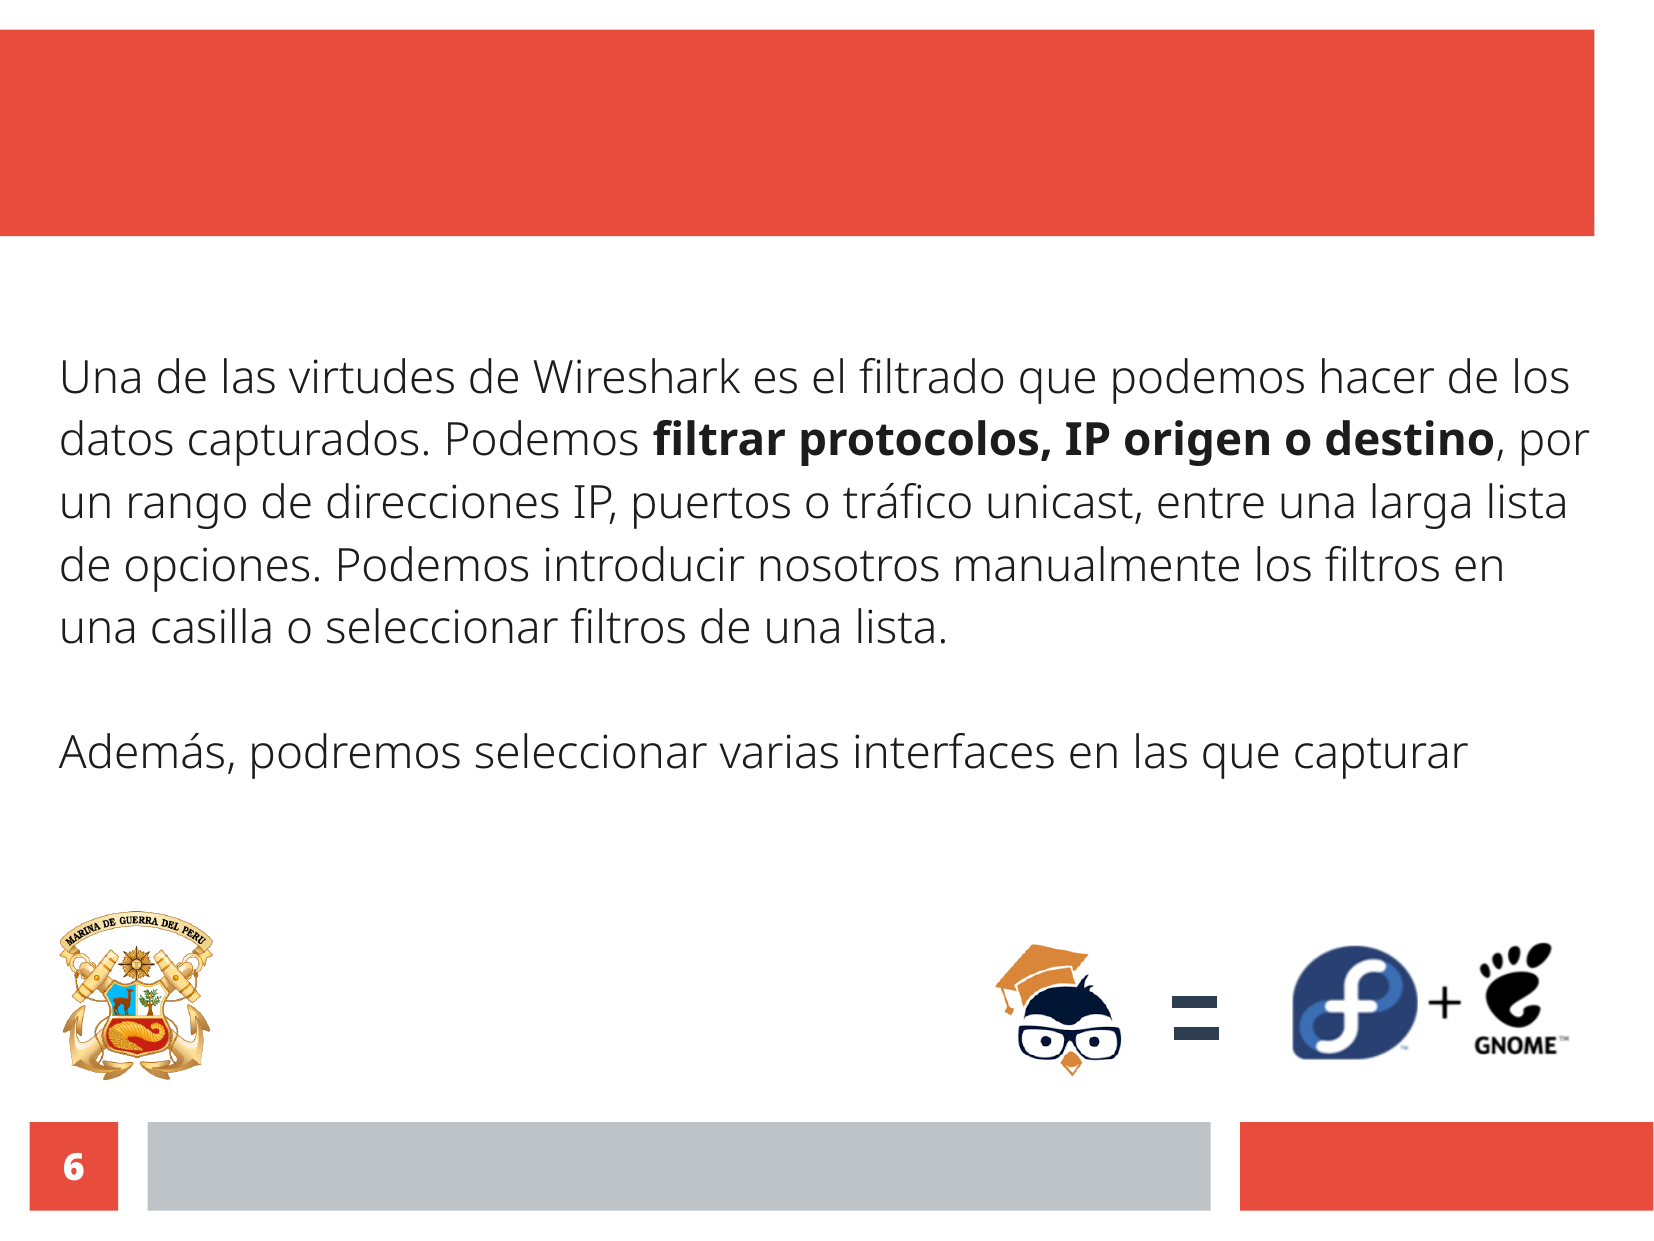

# Una de las virtudes de Wireshark es el filtrado que podemos hacer de los datos capturados. Podemos filtrar protocolos, IP origen o destino, por un rango de direcciones IP, puertos o tráfico unicast, entre una larga lista de opciones. Podemos introducir nosotros manualmente los filtros en una casilla o seleccionar filtros de una lista.
Además, podremos seleccionar varias interfaces en las que capturar
6